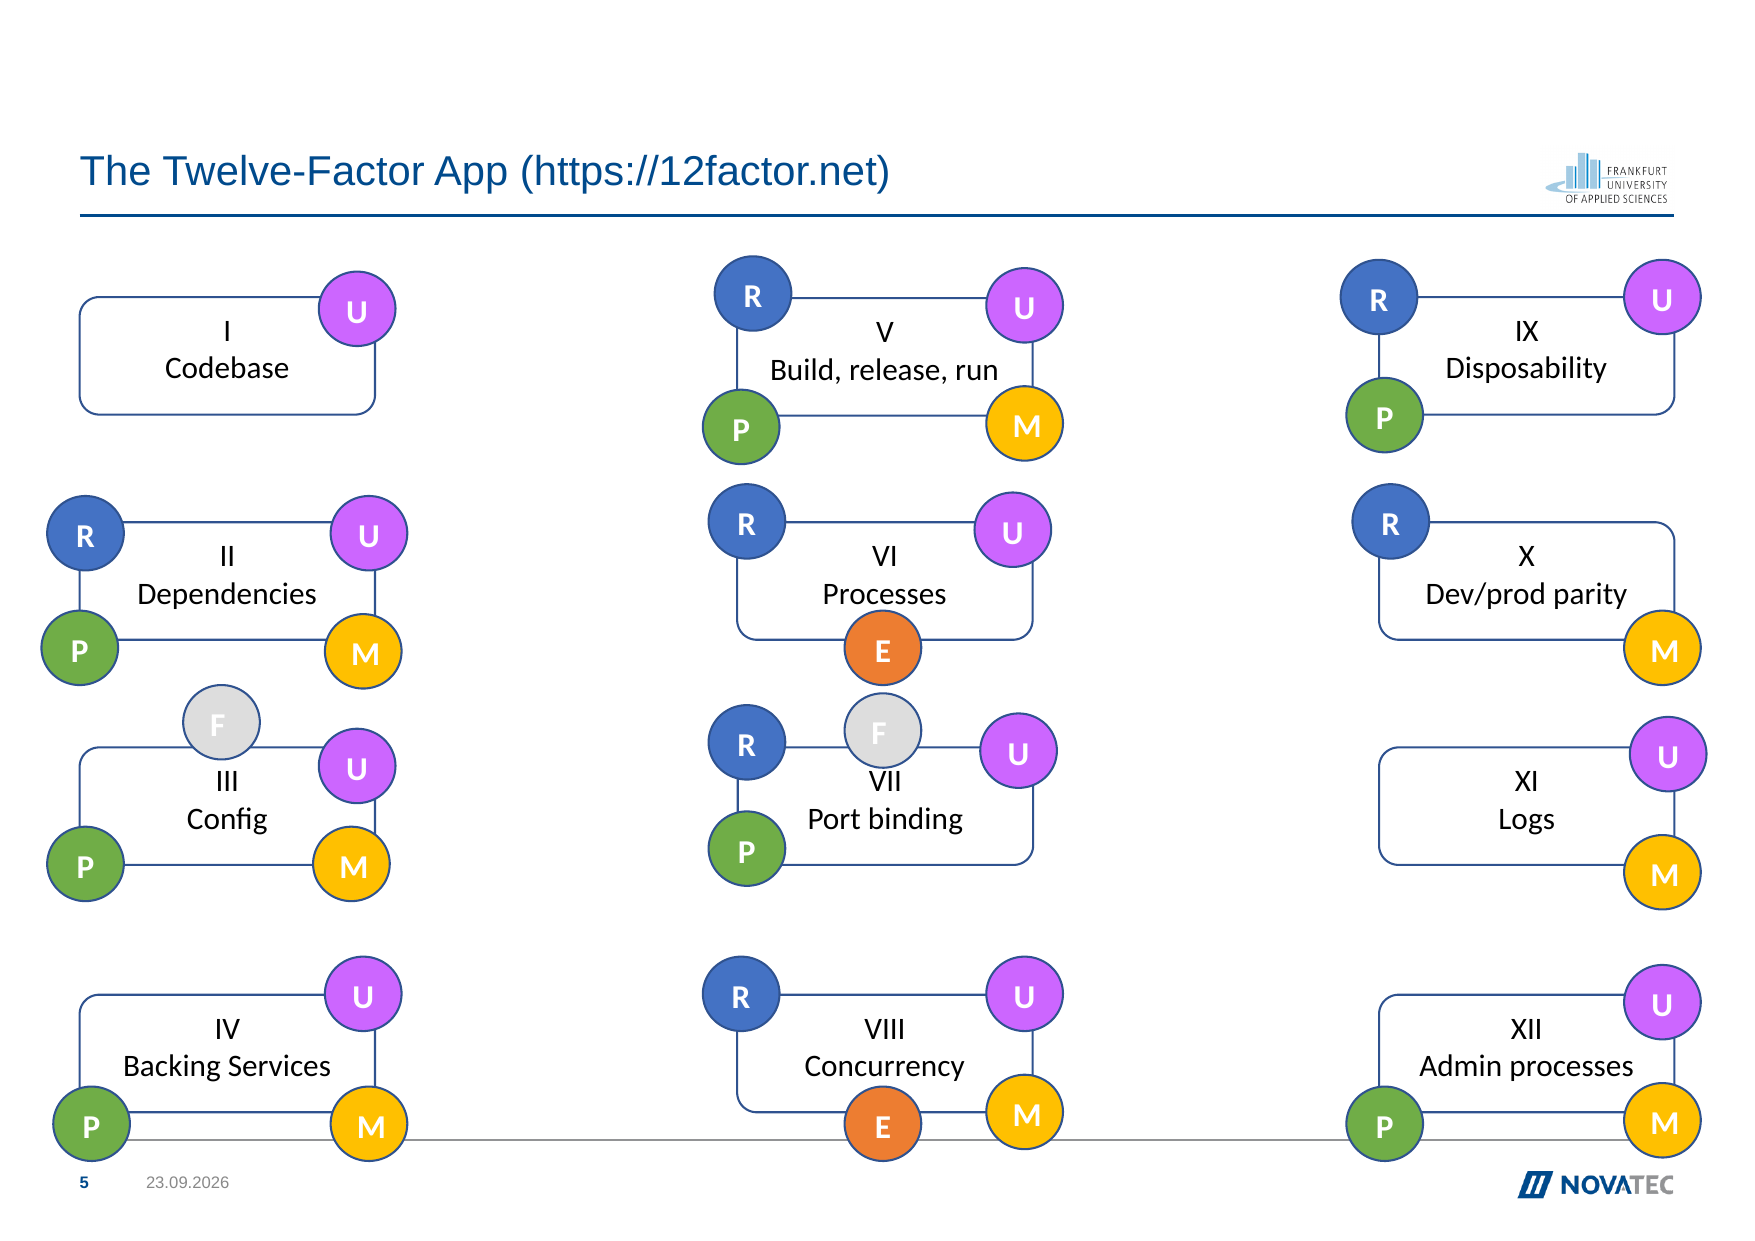

# The Twelve-Factor App (https://12factor.net)
R
R
U
U
U
I
Codebase
IX
Disposability
V
Build, release, run
P
M
P
R
R
U
R
U
II
Dependencies
VI
Processes
X
Dev/prod parity
P
E
M
M
F
F
R
U
U
U
III
Config
VII
Port binding
XI
Logs
P
P
M
M
U
R
U
U
IV
Backing Services
VIII
Concurrency
XII
Admin processes
M
M
P
M
E
P